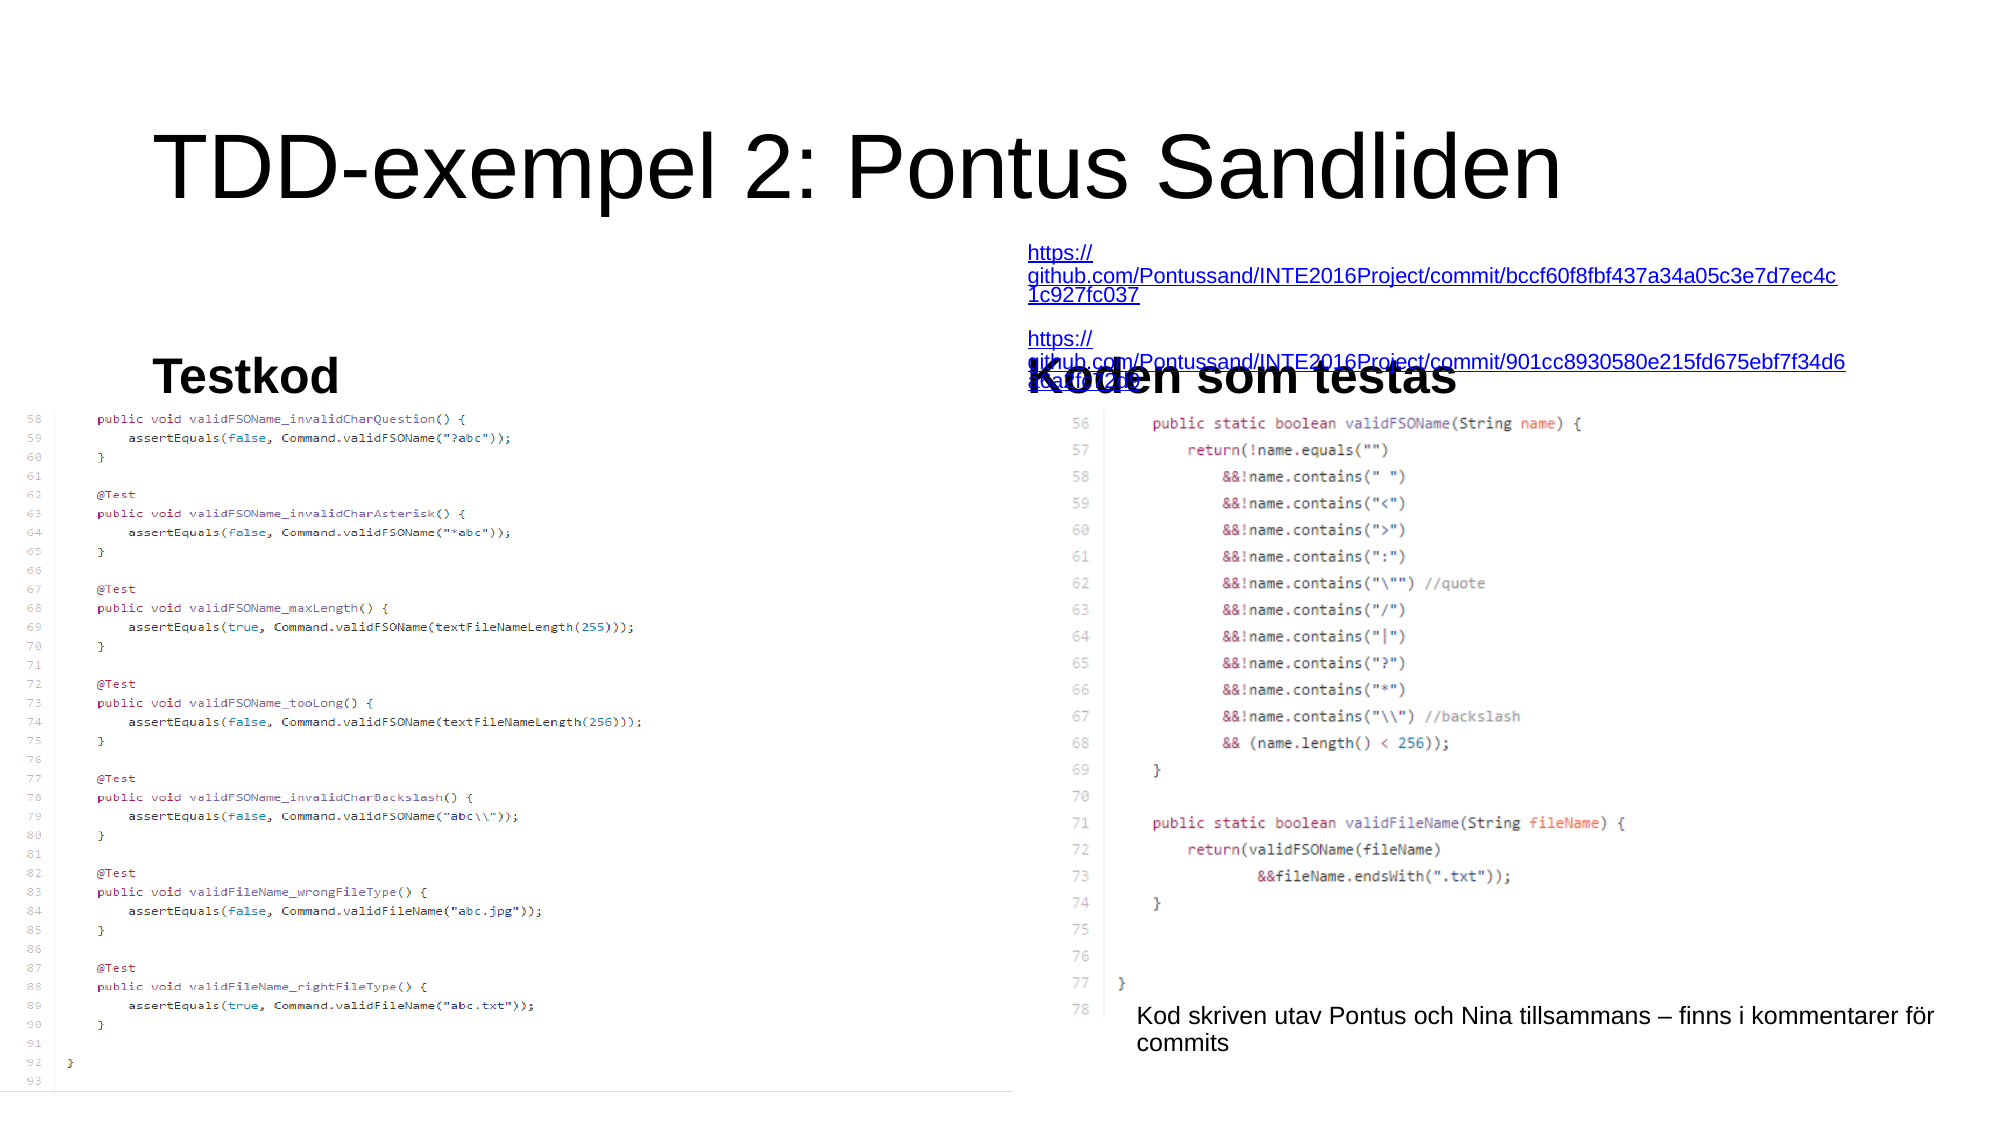

# TDD-exempel 2: Pontus Sandliden
https://github.com/Pontussand/INTE2016Project/commit/bccf60f8fbf437a34a05c3e7d7ec4c1c927fc037
https://github.com/Pontussand/INTE2016Project/commit/901cc8930580e215fd675ebf7f34d6a6a2fc72d9
Testkod
Koden som testas
Kod skriven utav Pontus och Nina tillsammans – finns i kommentarer för commits